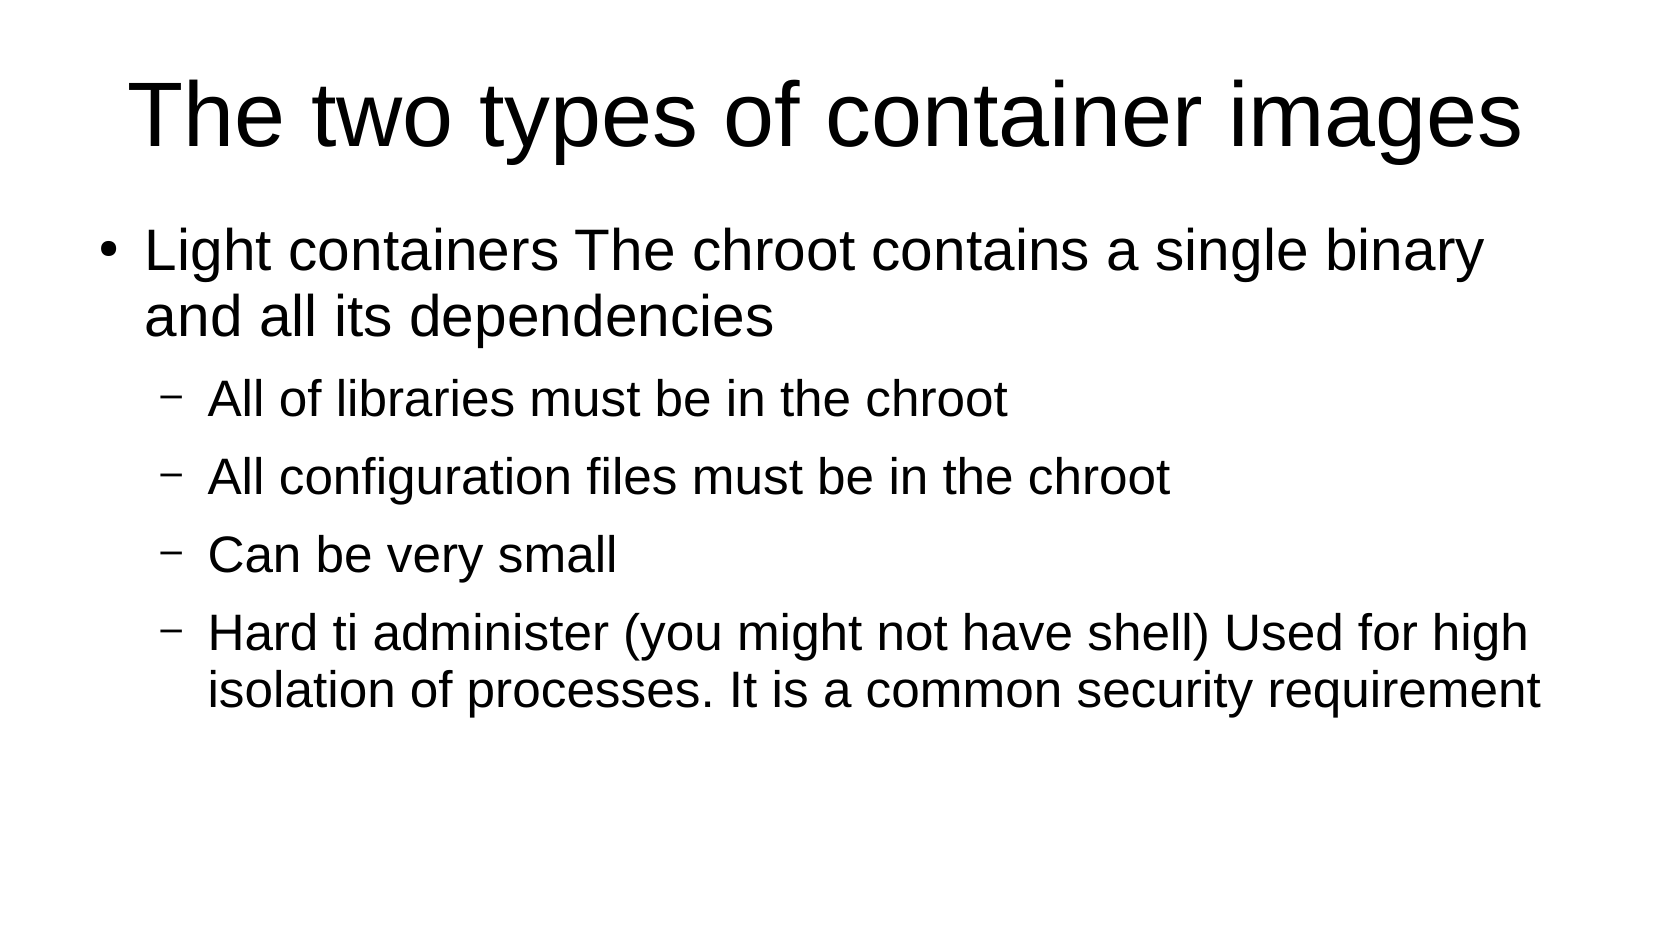

# The two types of container images
Light containers The chroot contains a single binary and all its dependencies
All of libraries must be in the chroot
All configuration files must be in the chroot
Can be very small
Hard ti administer (you might not have shell) Used for high isolation of processes. It is a common security requirement